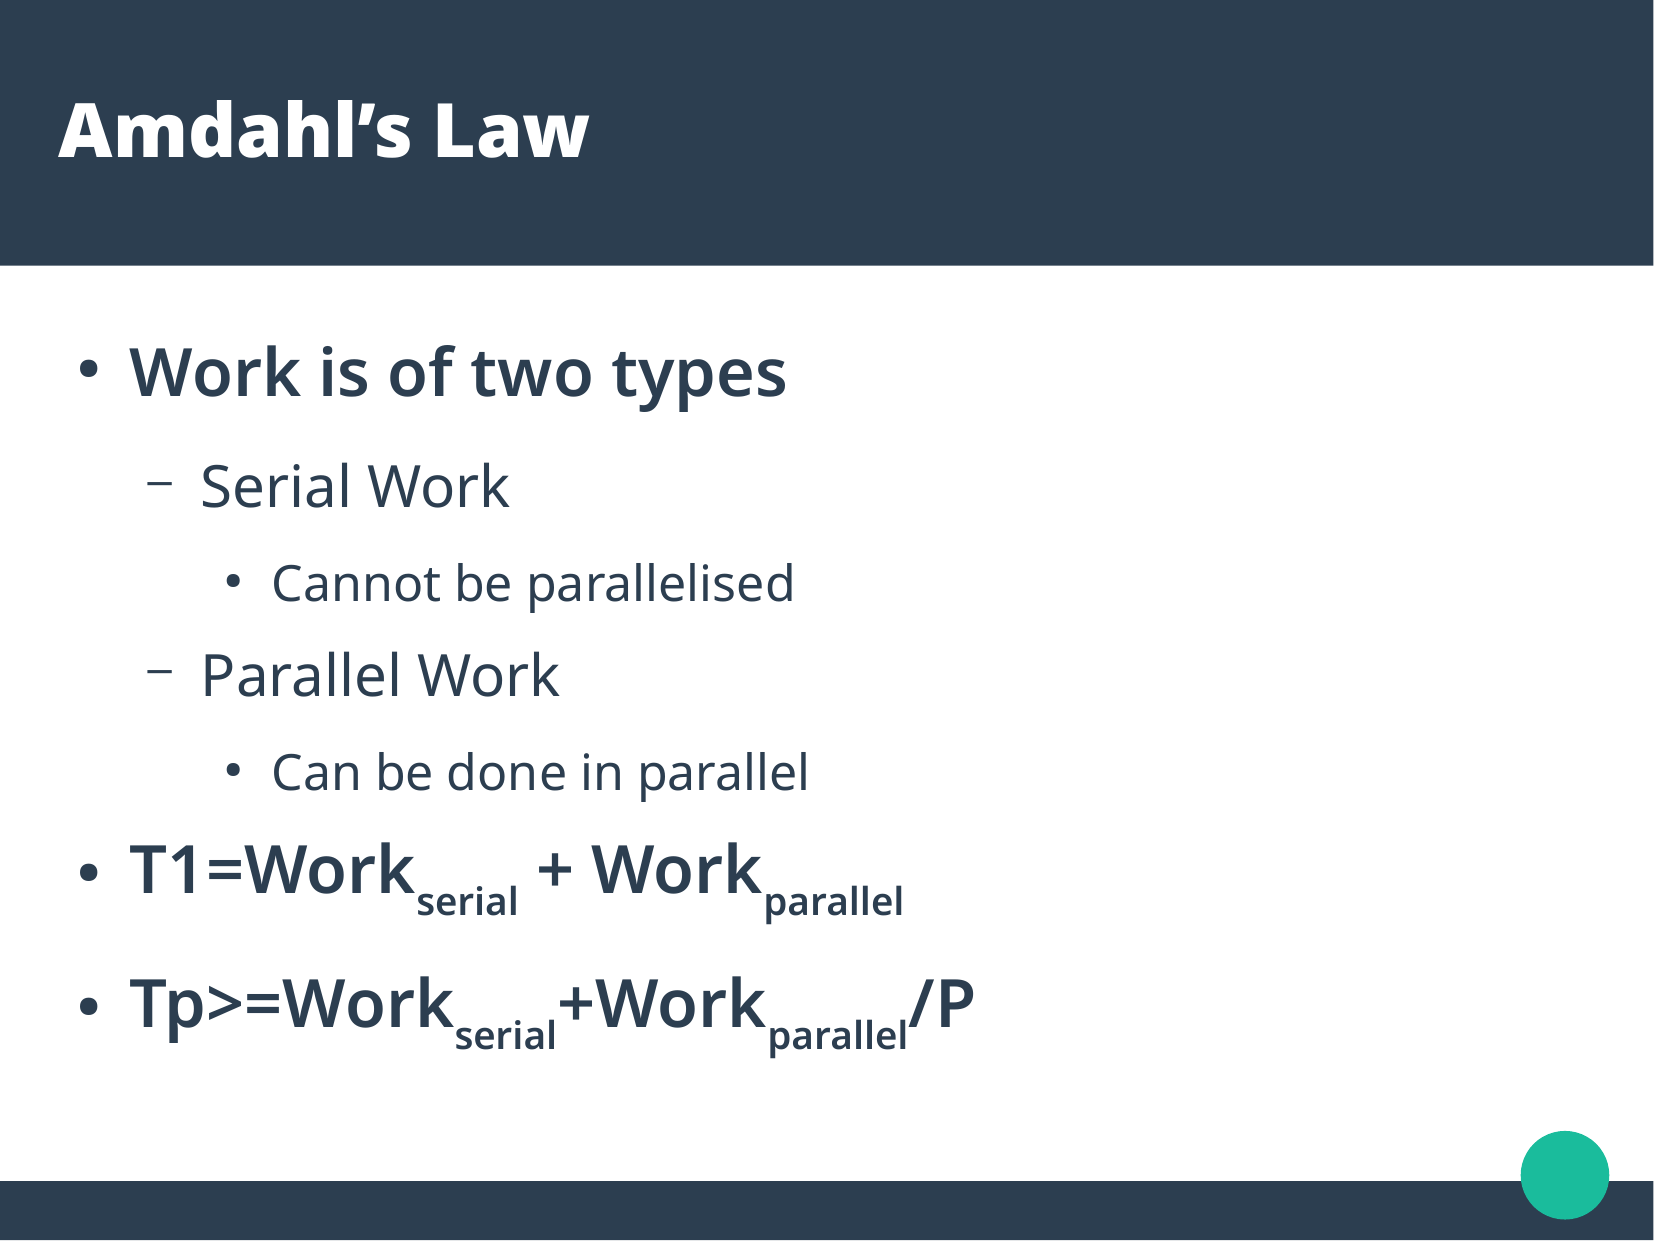

# Amdahl’s Law
Work is of two types
Serial Work
Cannot be parallelised
Parallel Work
Can be done in parallel
T1=Workserial + Workparallel
Tp>=Workserial+Workparallel/P